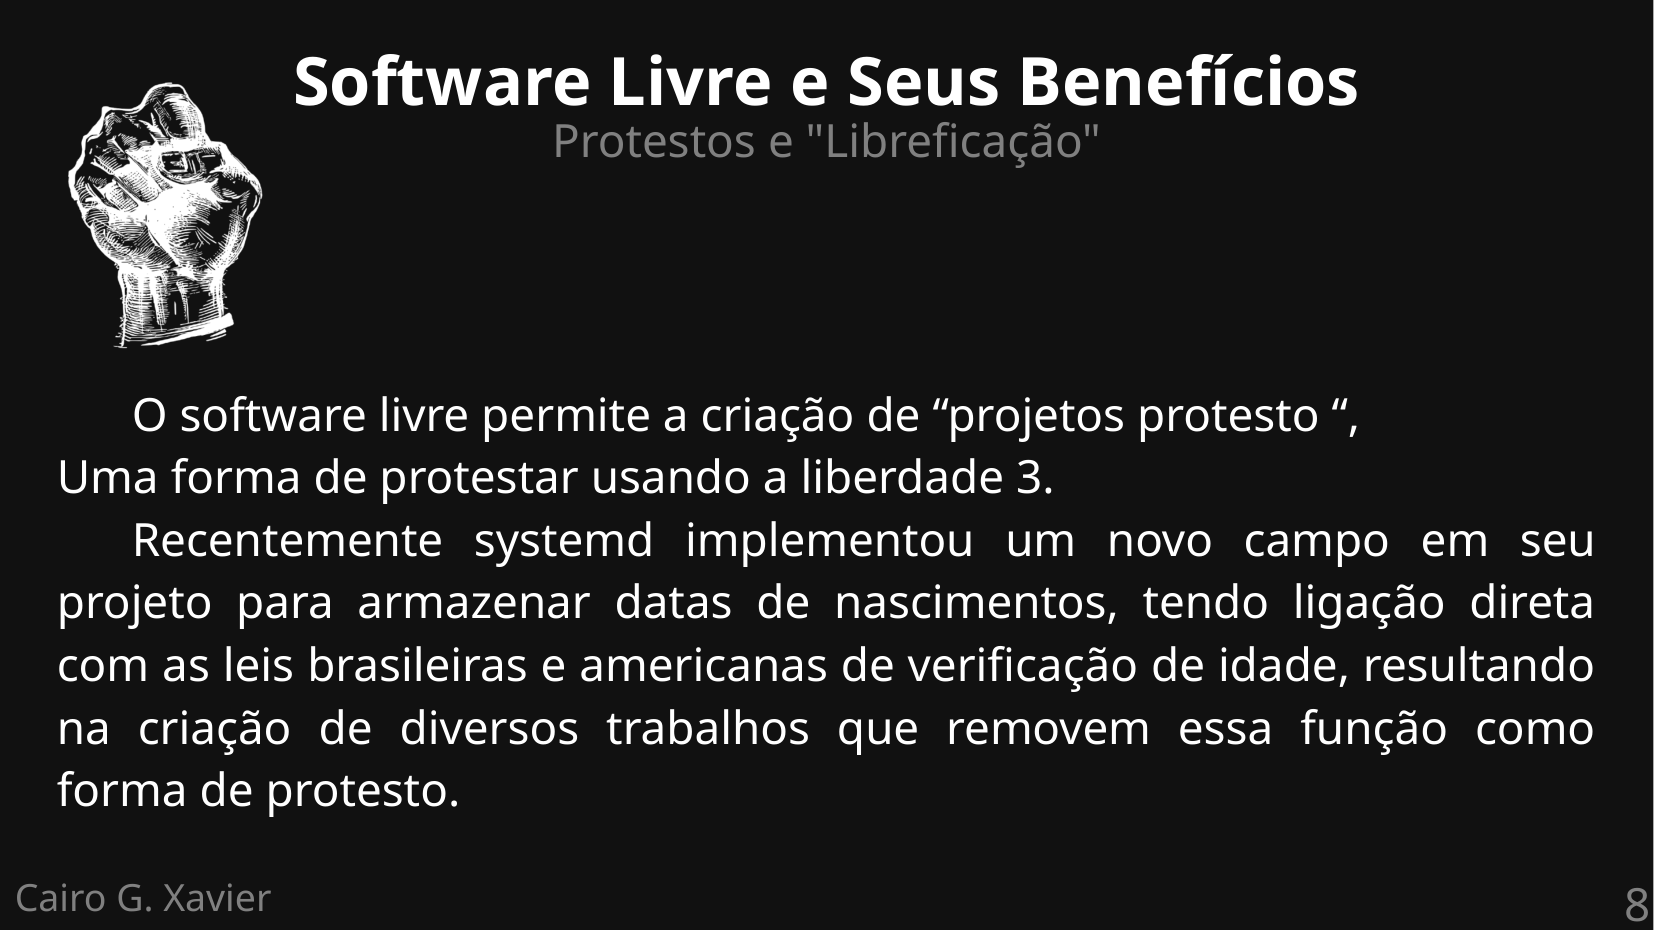

Software Livre e Seus Benefícios
Protestos e "Libreficação"
	O software livre permite a criação de “projetos protesto “,
Uma forma de protestar usando a liberdade 3.
	Recentemente systemd implementou um novo campo em seu projeto para armazenar datas de nascimentos, tendo ligação direta com as leis brasileiras e americanas de verificação de idade, resultando na criação de diversos trabalhos que removem essa função como forma de protesto.
Cairo G. Xavier